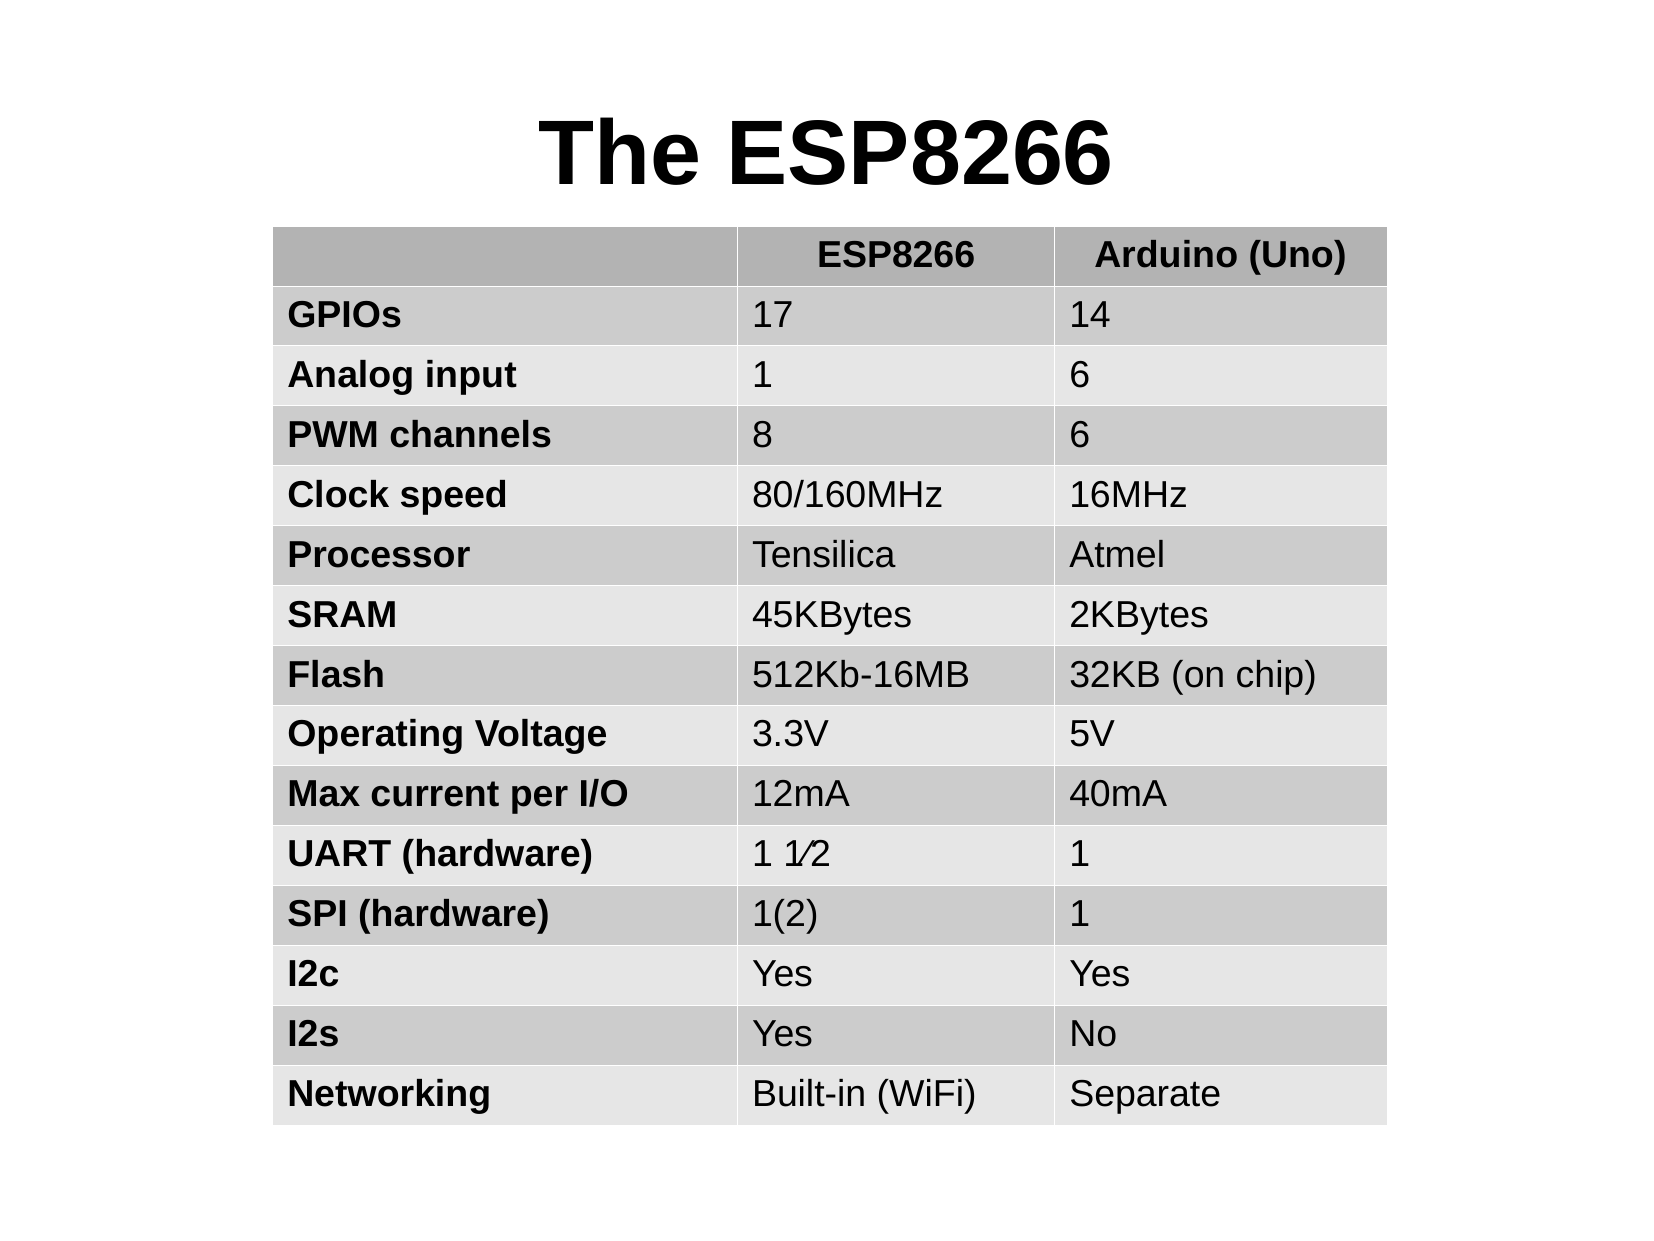

# The ESP8266
| | ESP8266 | Arduino (Uno) |
| --- | --- | --- |
| GPIOs | 17 | 14 |
| Analog input | 1 | 6 |
| PWM channels | 8 | 6 |
| Clock speed | 80/160MHz | 16MHz |
| Processor | Tensilica | Atmel |
| SRAM | 45KBytes | 2KBytes |
| Flash | 512Kb-16MB | 32KB (on chip) |
| Operating Voltage | 3.3V | 5V |
| Max current per I/O | 12mA | 40mA |
| UART (hardware) | 1 1⁄2 | 1 |
| SPI (hardware) | 1(2) | 1 |
| I2c | Yes | Yes |
| I2s | Yes | No |
| Networking | Built-in (WiFi) | Separate |